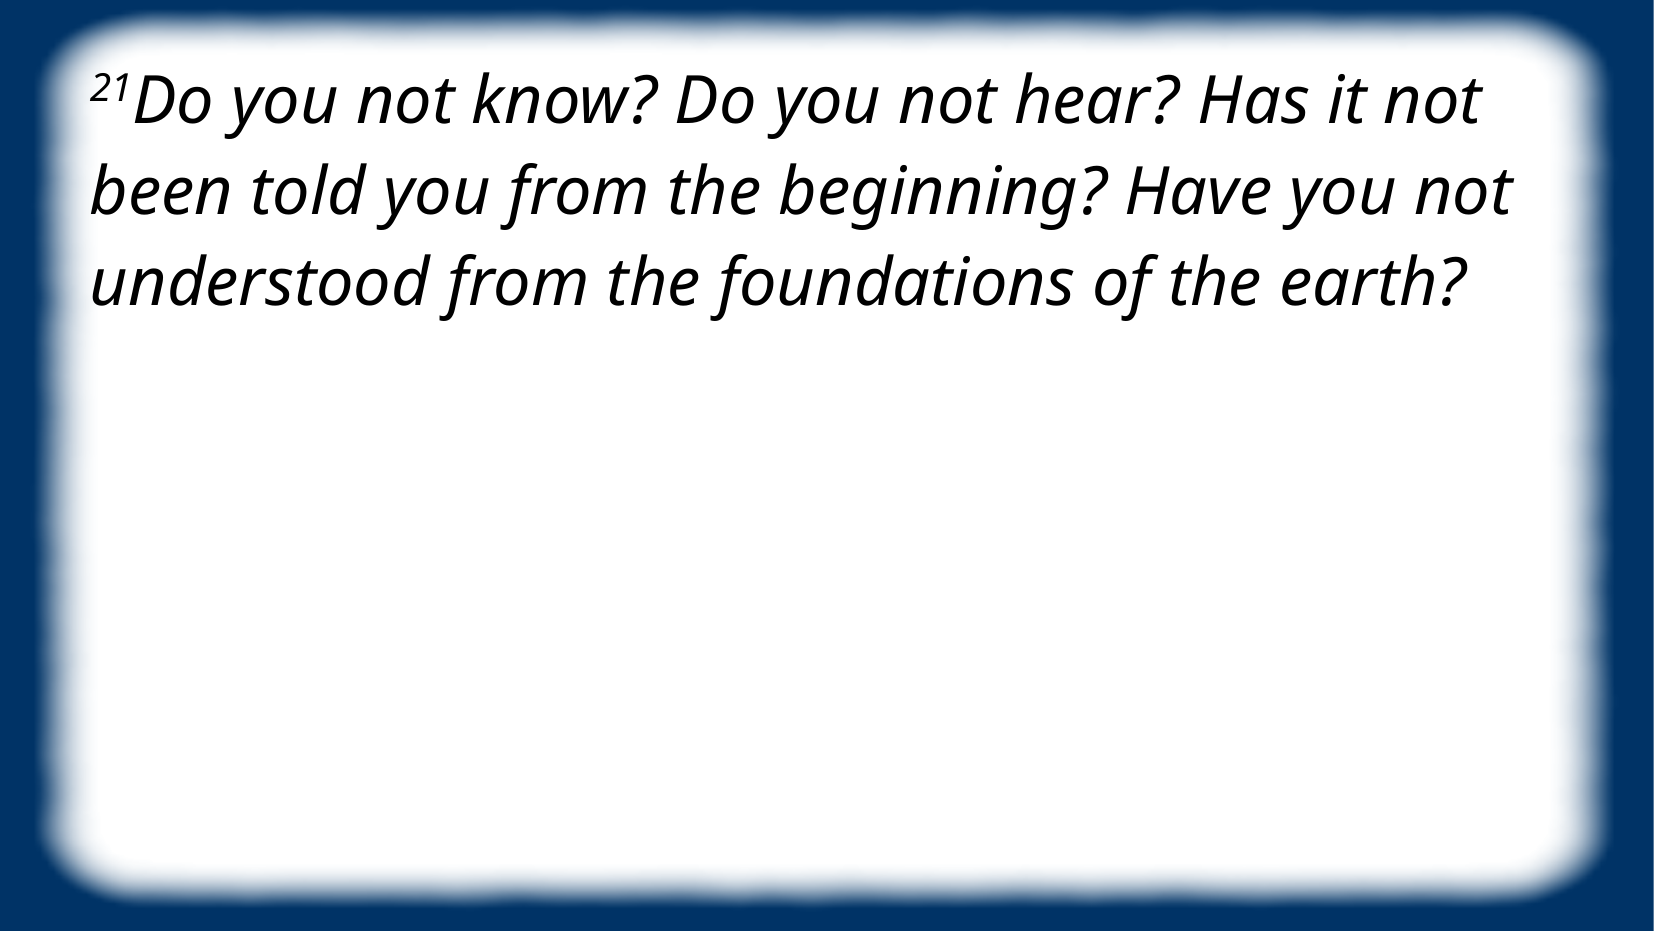

21Do you not know? Do you not hear? Has it not been told you from the beginning? Have you not understood from the foundations of the earth?